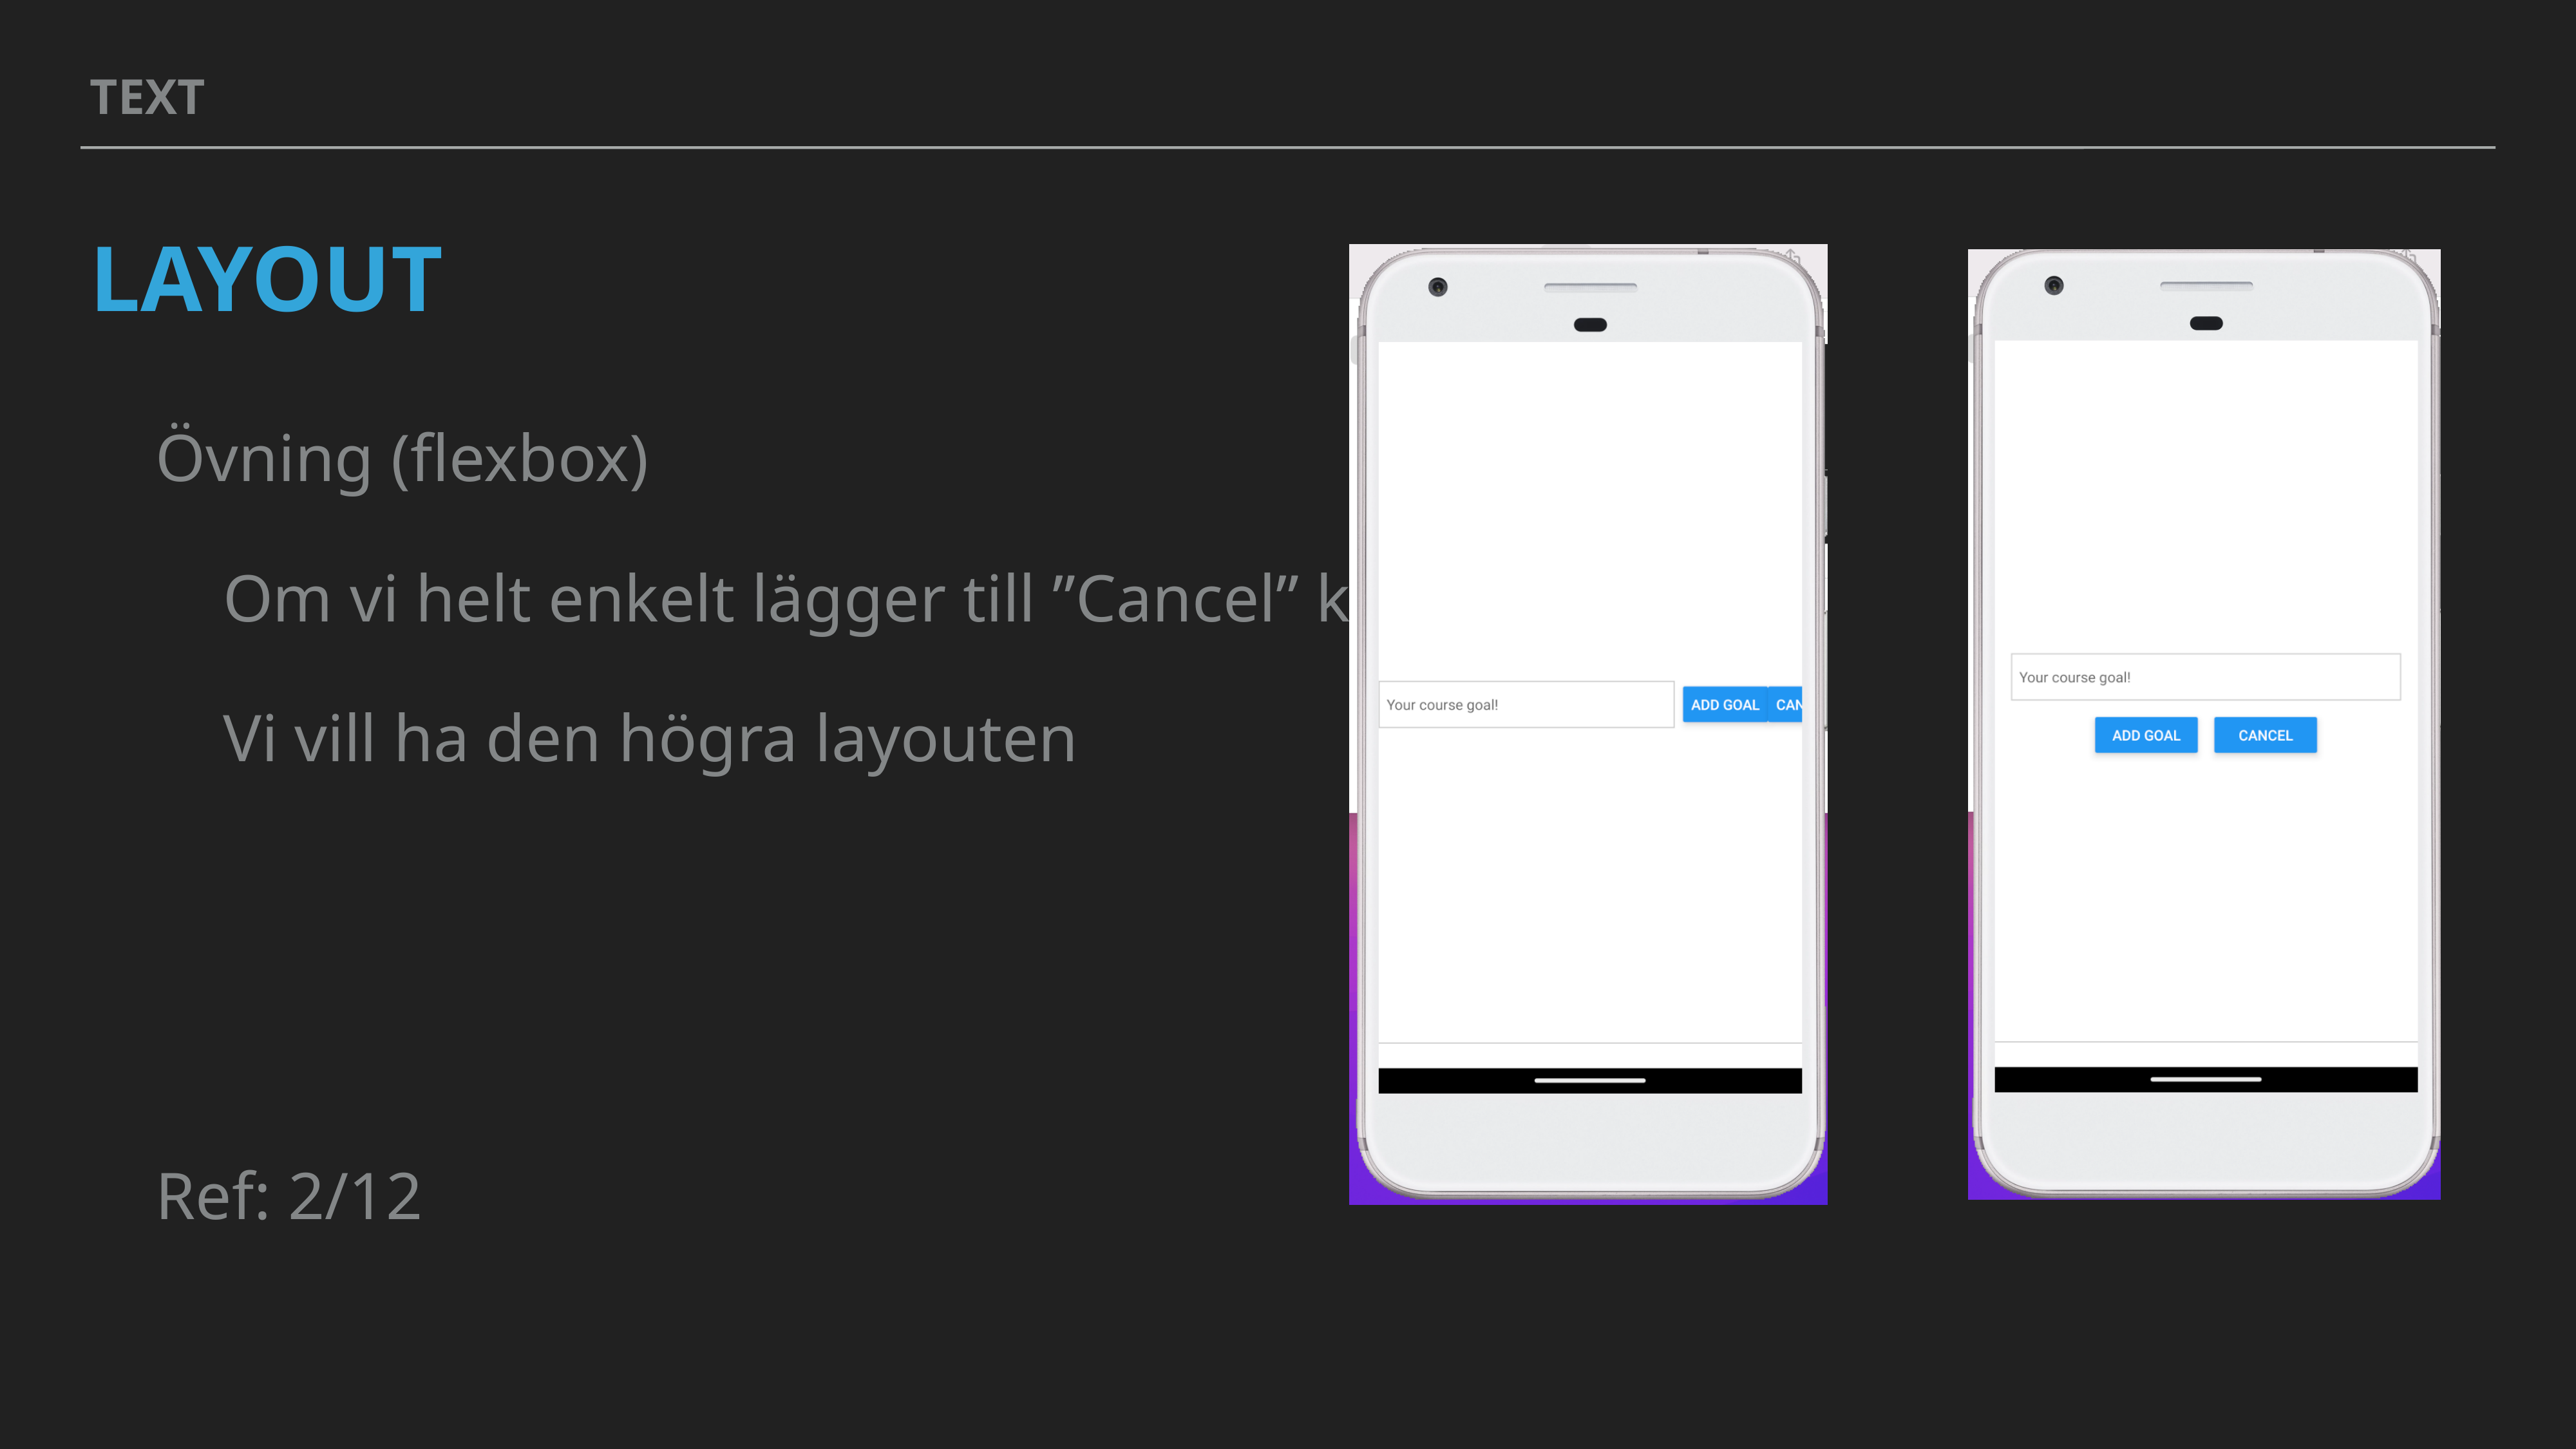

Layout
Övning (flexbox)
Om vi helt enkelt lägger till ”Cancel” knapp
Vi vill ha den högra layouten
Ref: 2/12